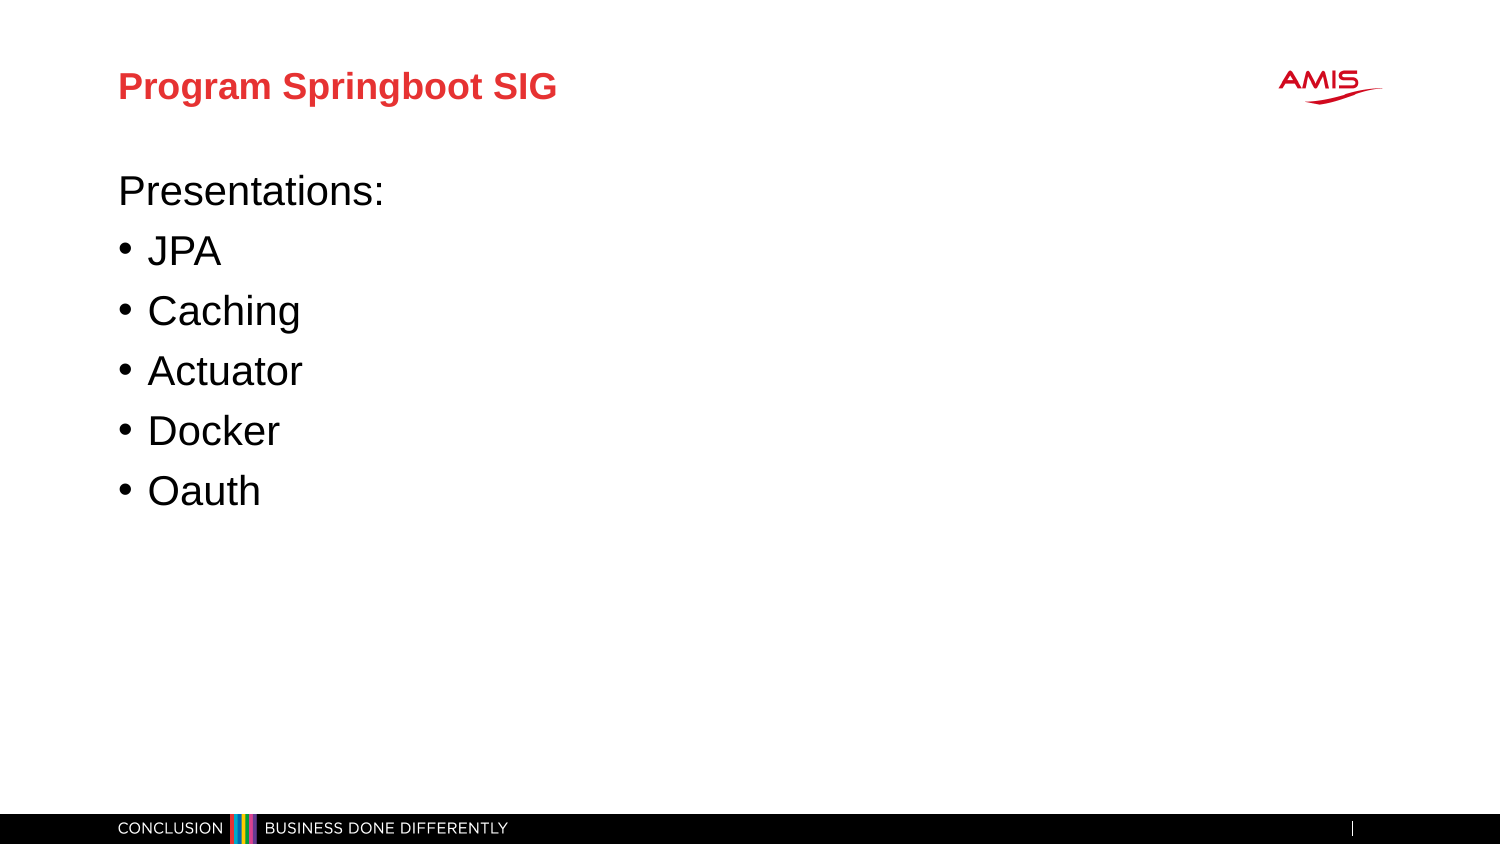

# Program Springboot SIG
Presentations:
JPA
Caching
Actuator
Docker
Oauth